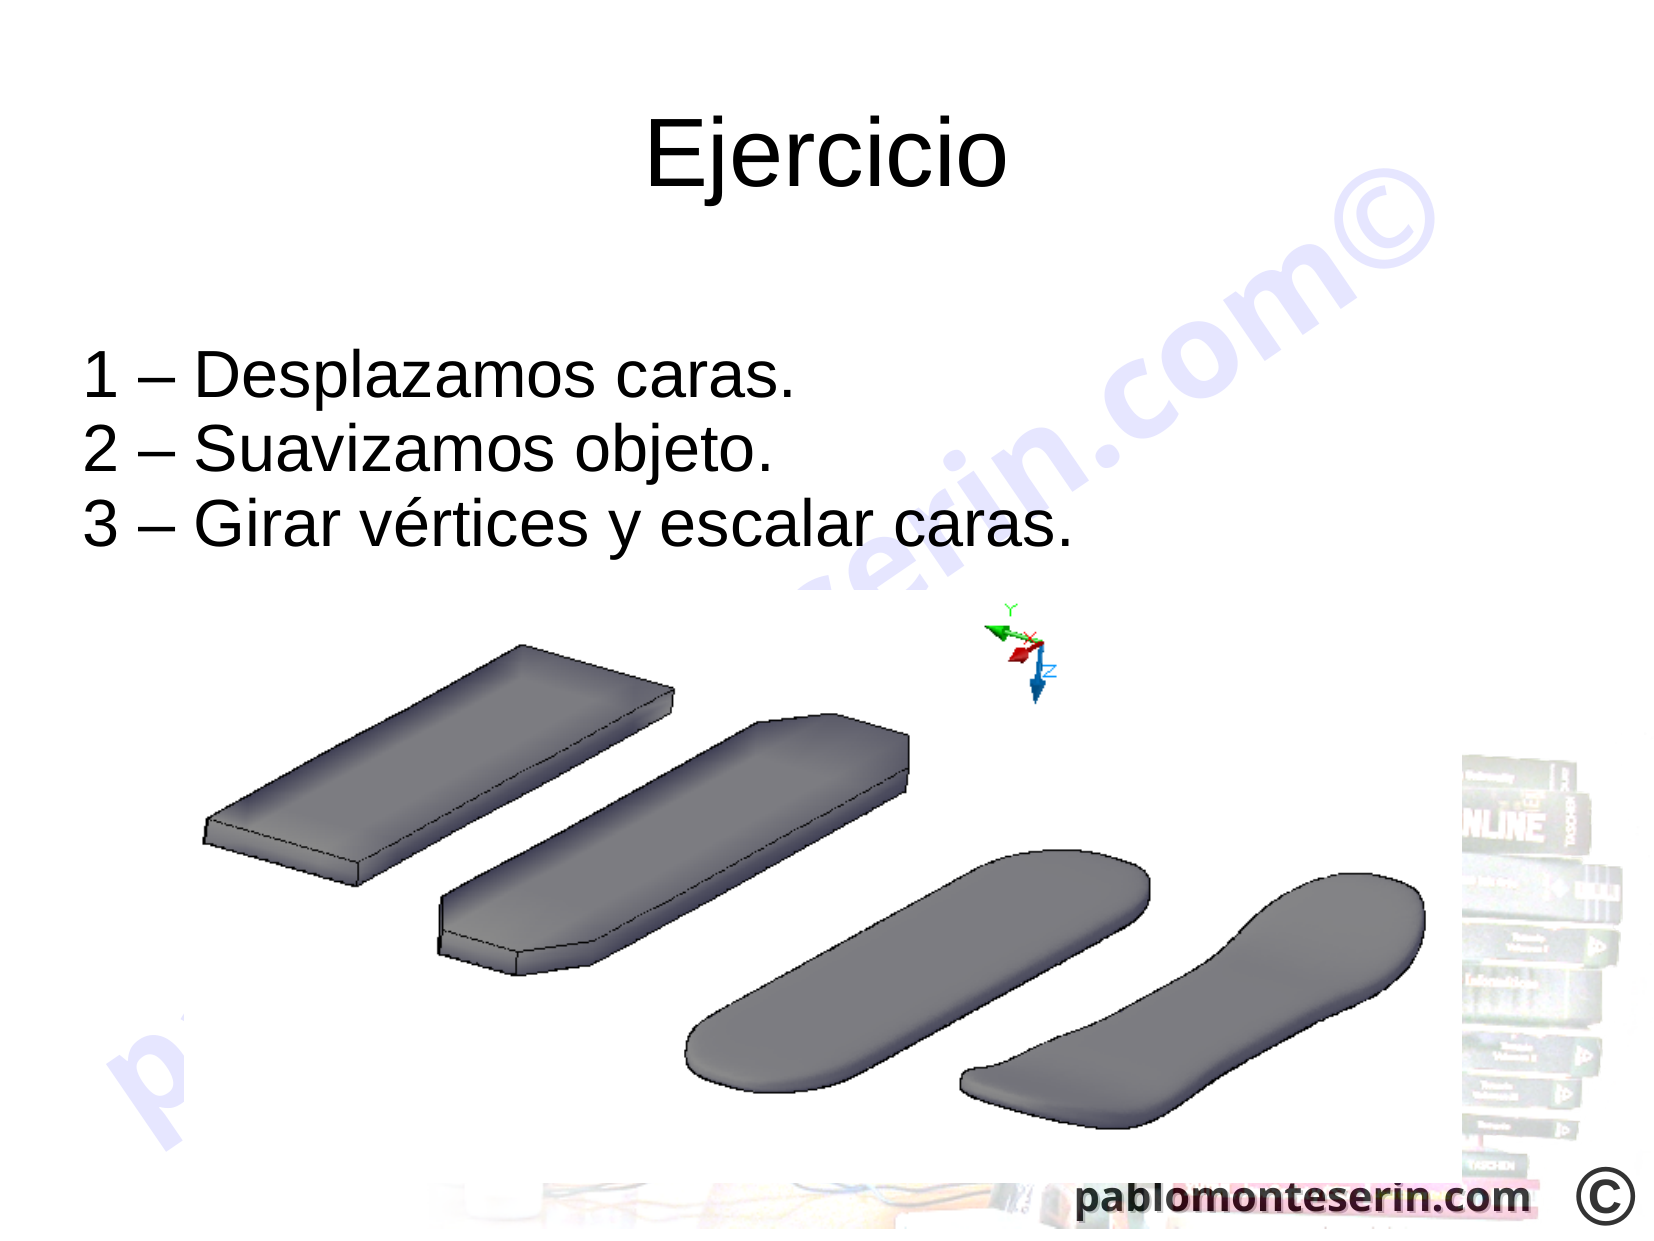

# Ejercicio
1 – Desplazamos caras.
2 – Suavizamos objeto.
3 – Girar vértices y escalar caras.